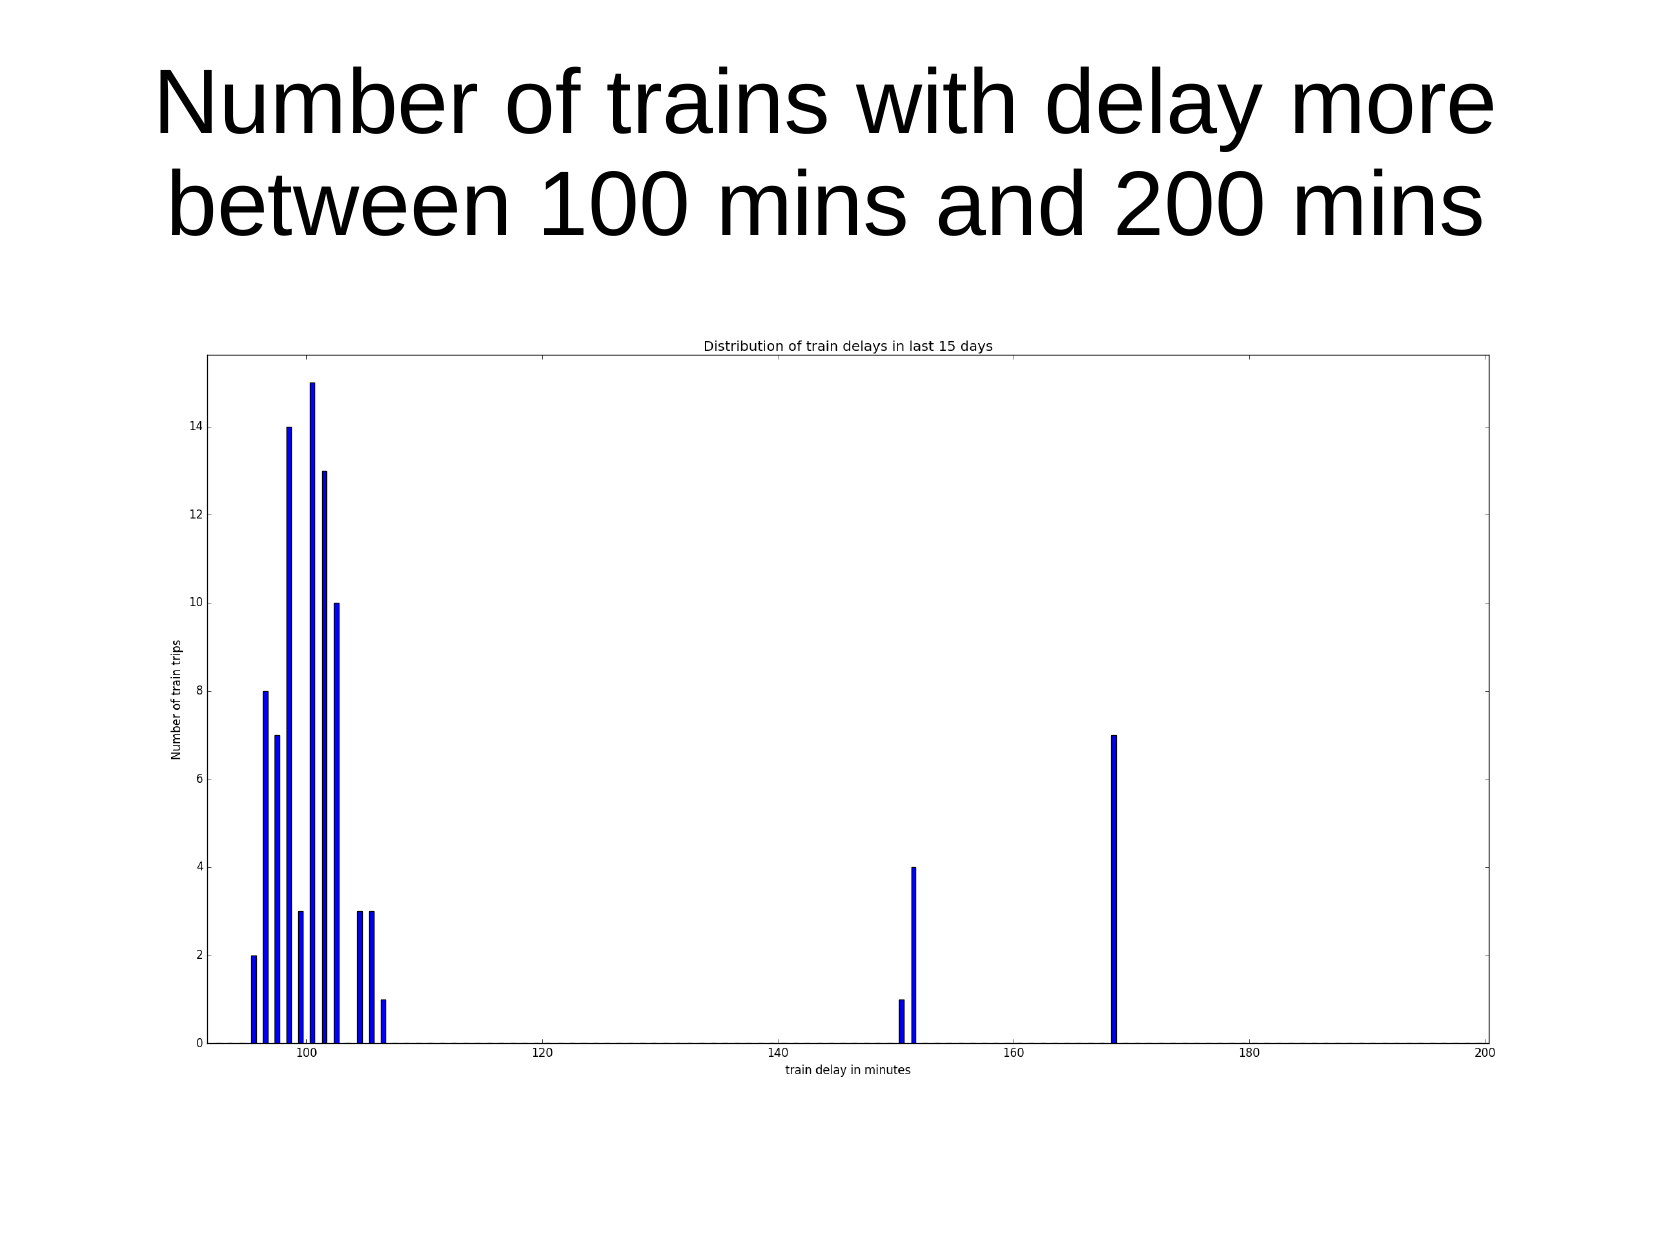

# Number of trains with delay more between 100 mins and 200 mins